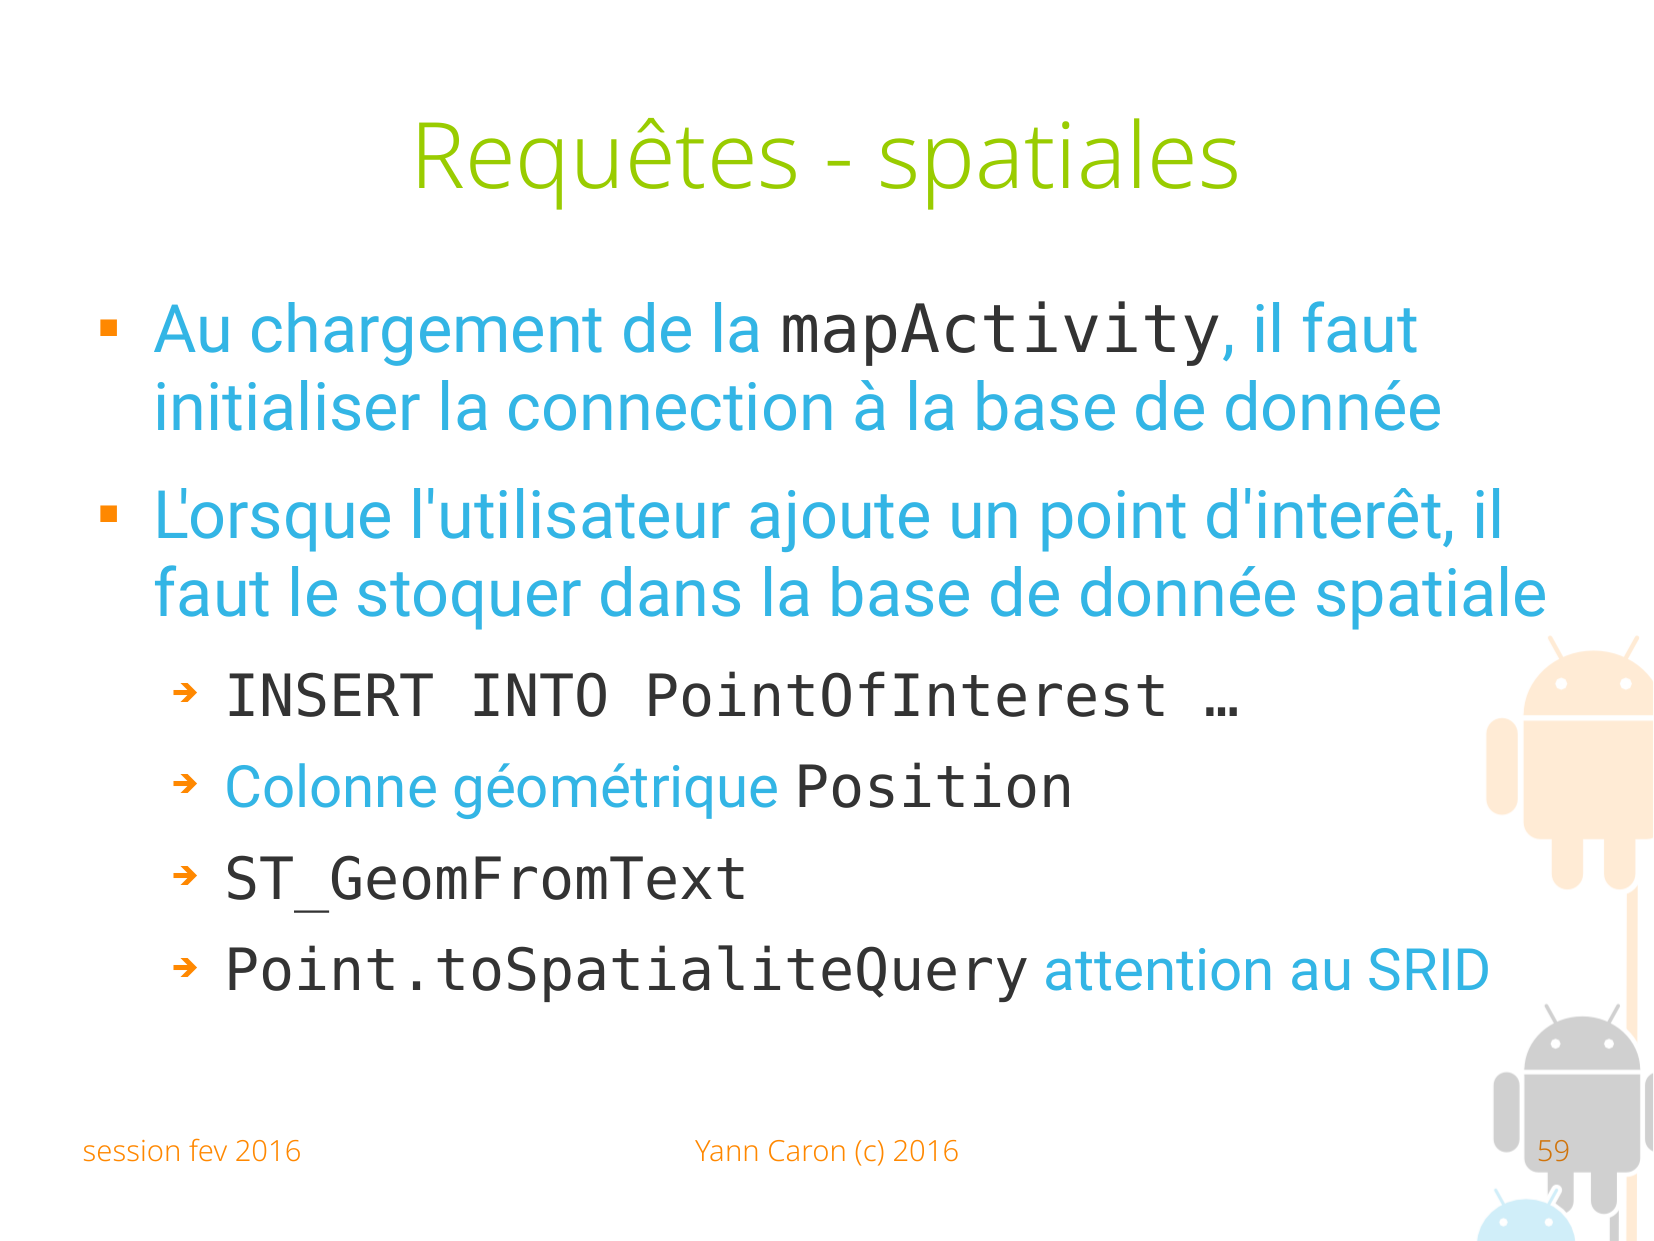

# Requêtes - spatiales
Au chargement de la mapActivity, il faut initialiser la connection à la base de donnée
L'orsque l'utilisateur ajoute un point d'interêt, il faut le stoquer dans la base de donnée spatiale
INSERT INTO PointOfInterest …
Colonne géométrique Position
ST_GeomFromText
Point.toSpatialiteQuery attention au SRID
session fev 2016
Yann Caron (c) 2016
59